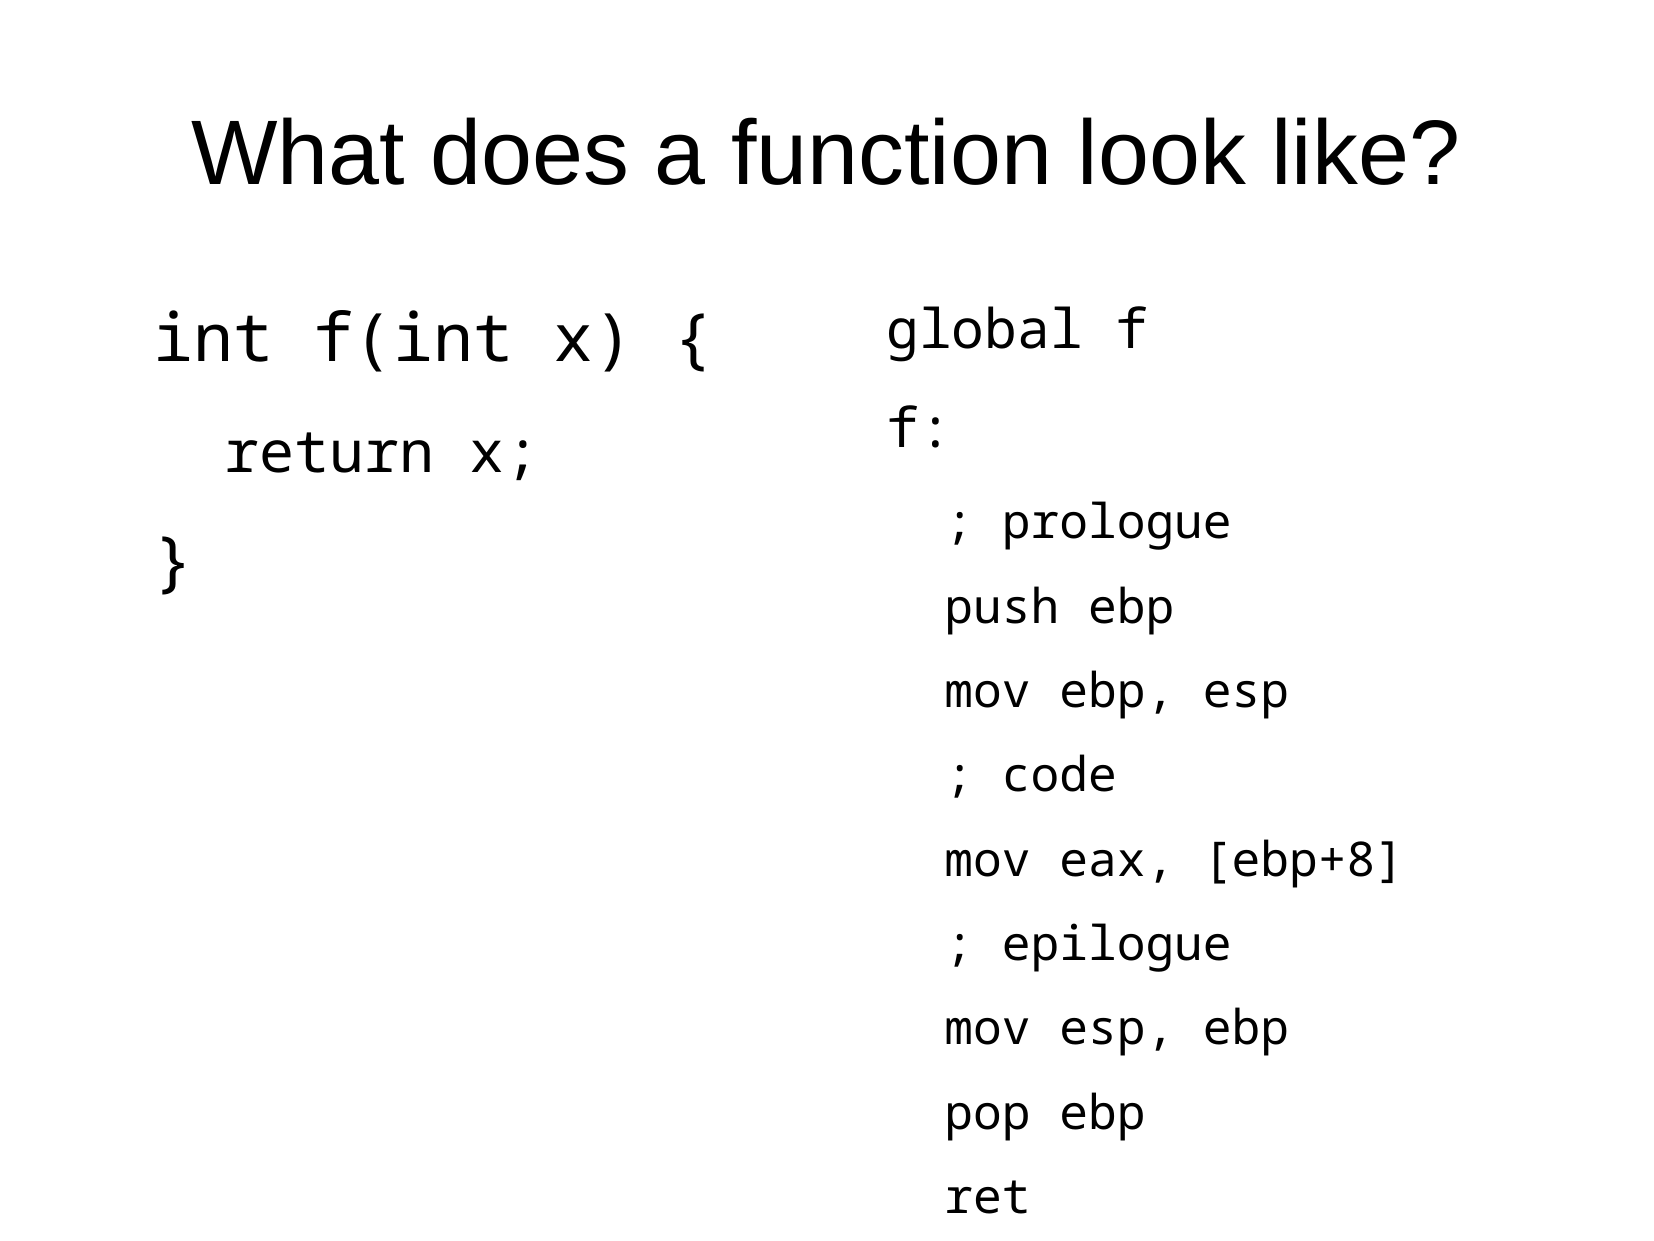

# What does a function look like?
int f(int x) {
return x;
}
global f
f:
; prologue
push ebp
mov ebp, esp
; code
mov eax, [ebp+8]
; epilogue
mov esp, ebp
pop ebp
ret